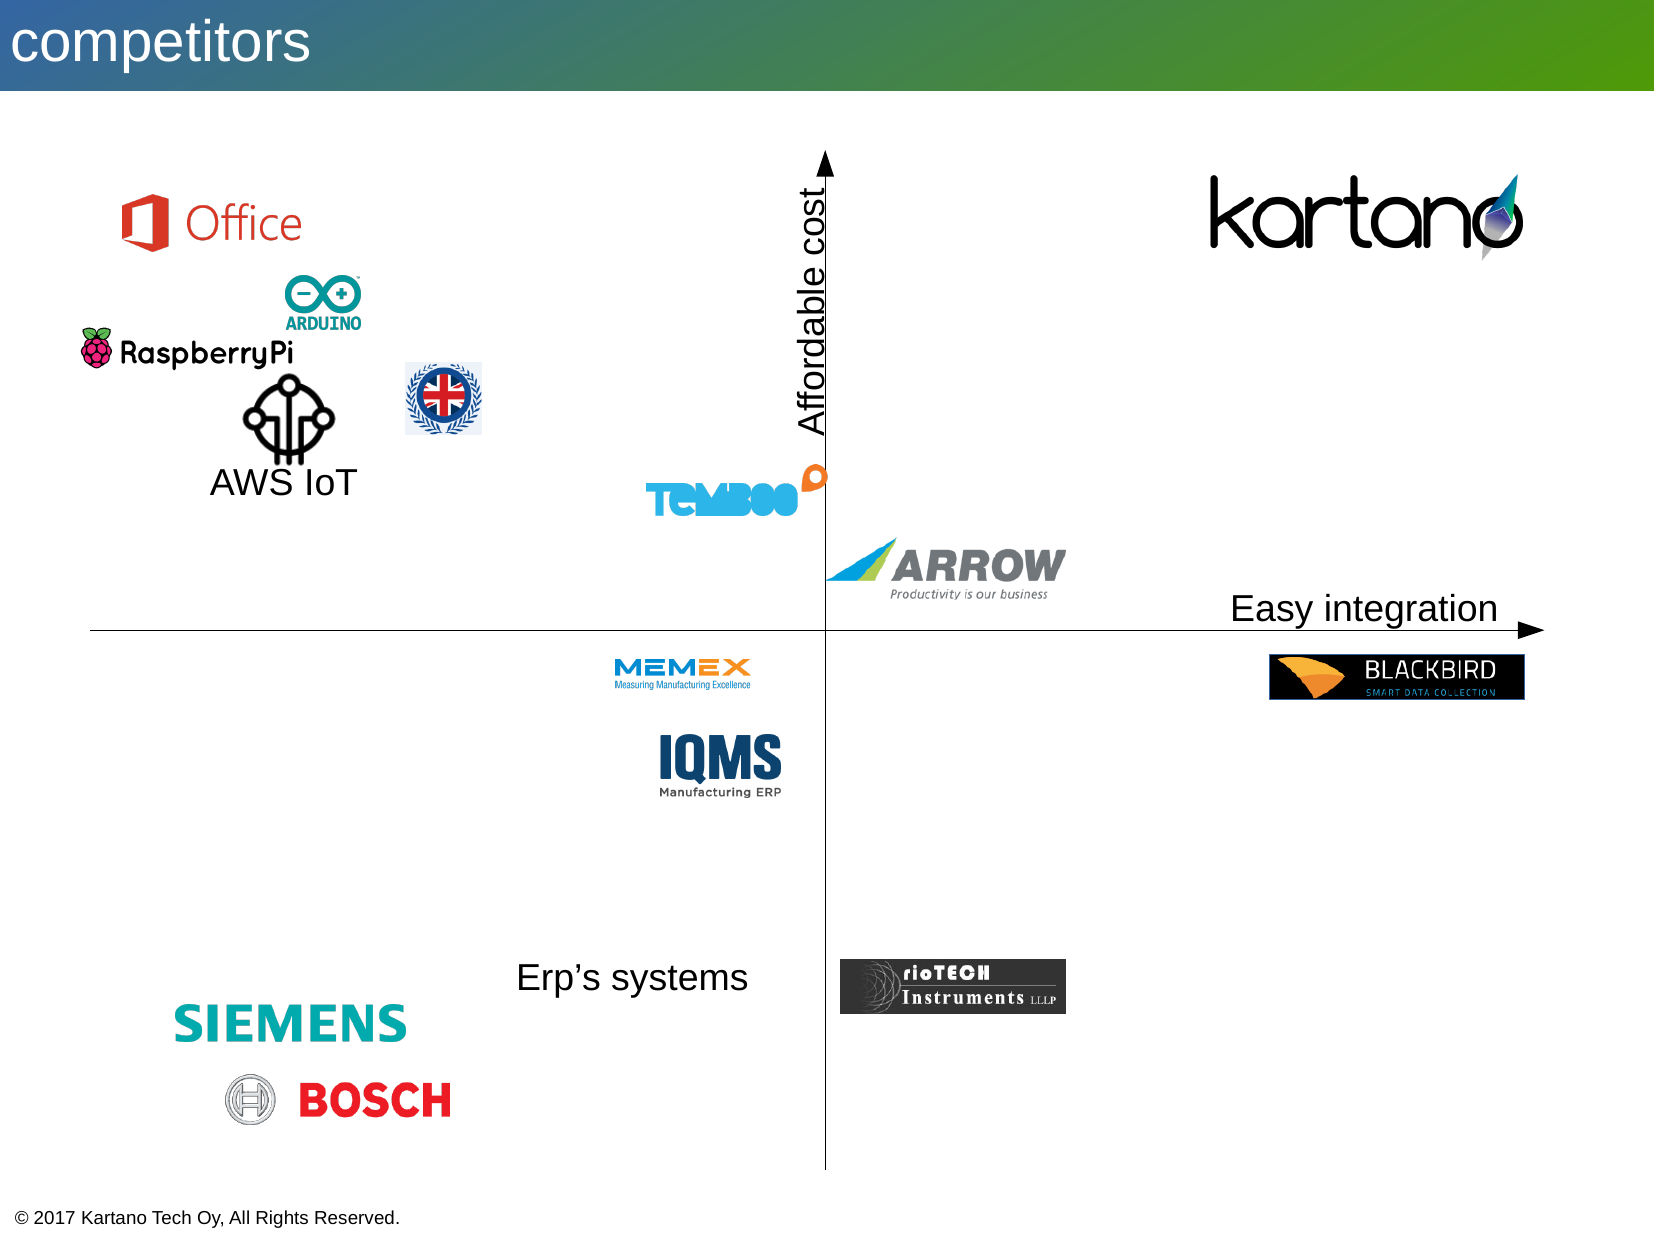

competitors
Affordable cost
AWS IoT
Easy integration
Erp’s systems
© 2017 Kartano Tech Oy, All Rights Reserved.